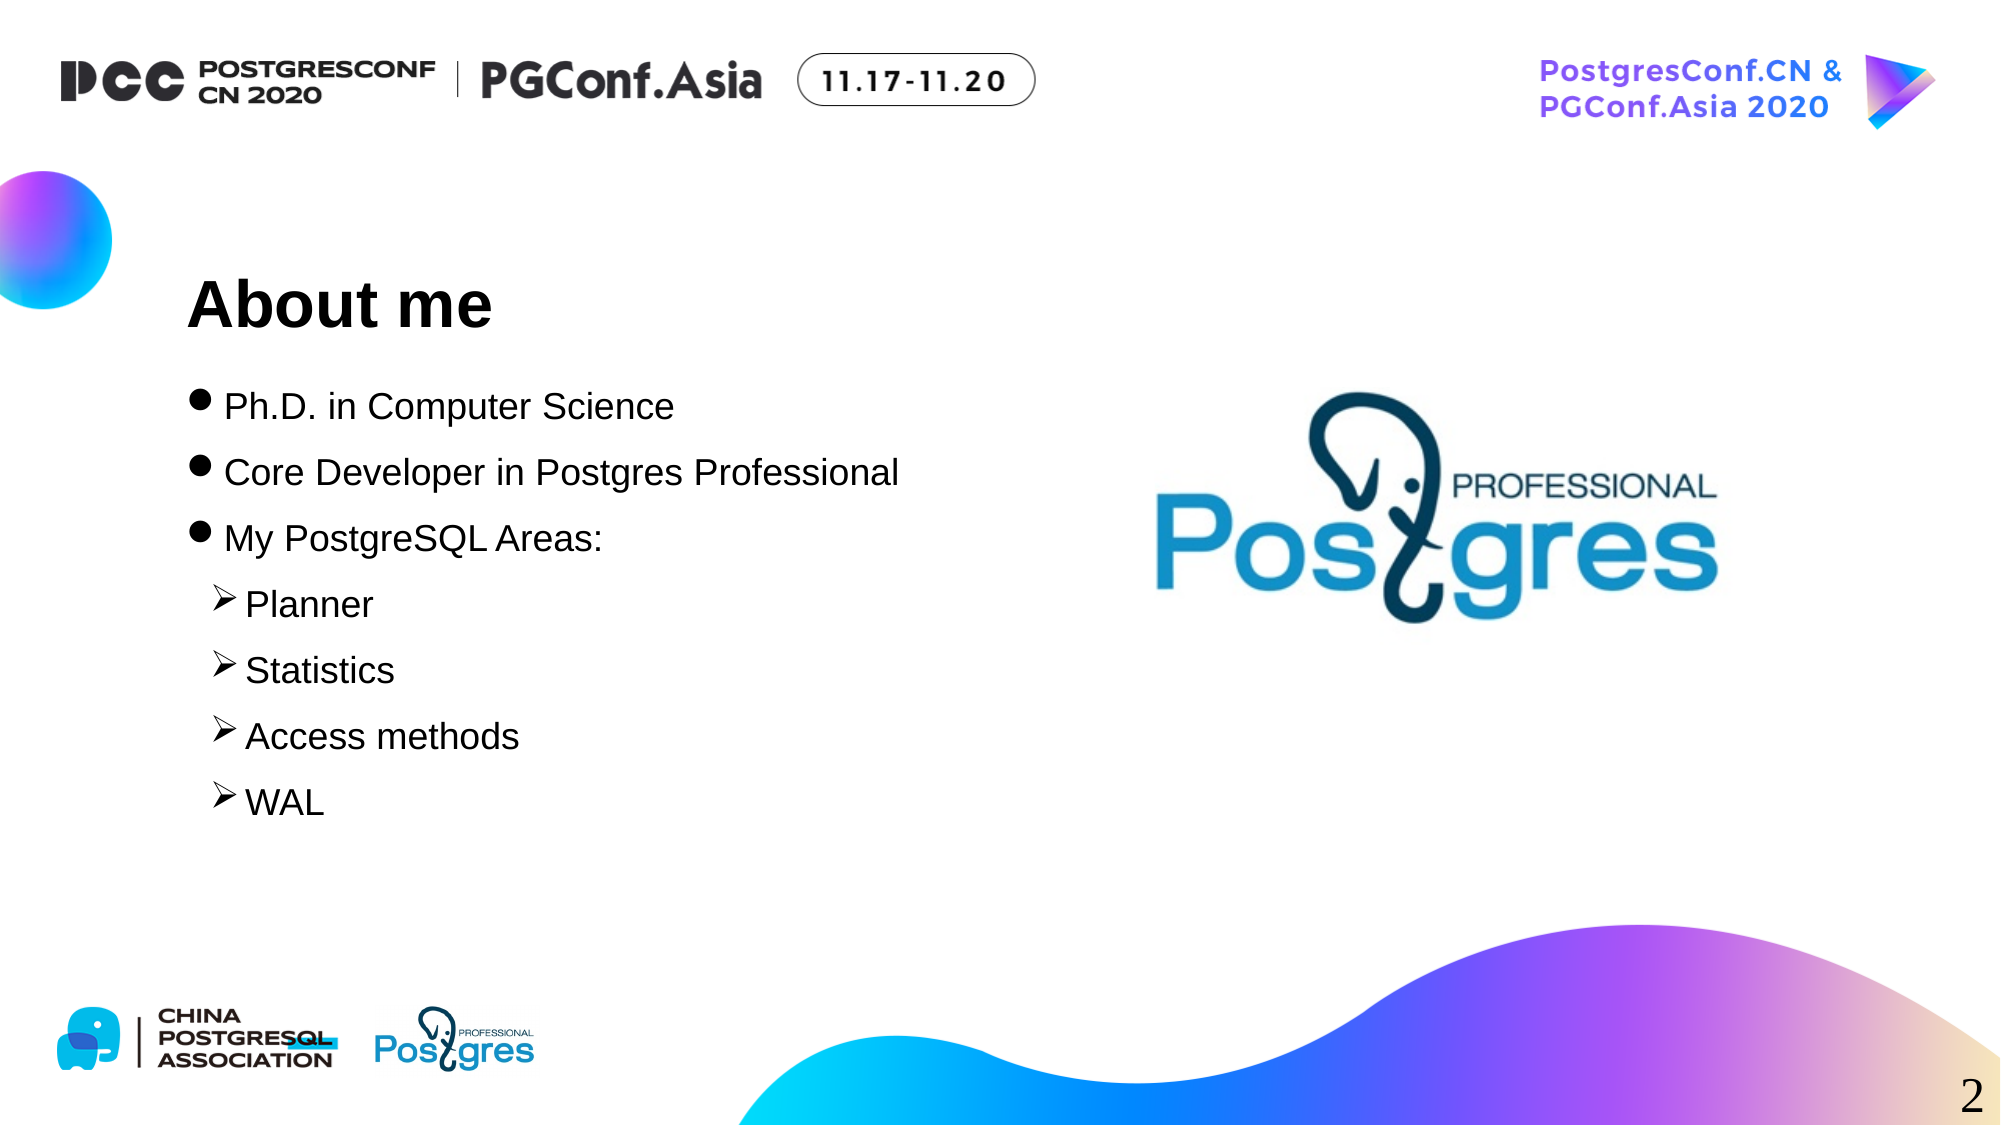

About me
Ph.D. in Computer Science
Core Developer in Postgres Professional
My PostgreSQL Areas:
Planner
Statistics
Access methods
WAL
2